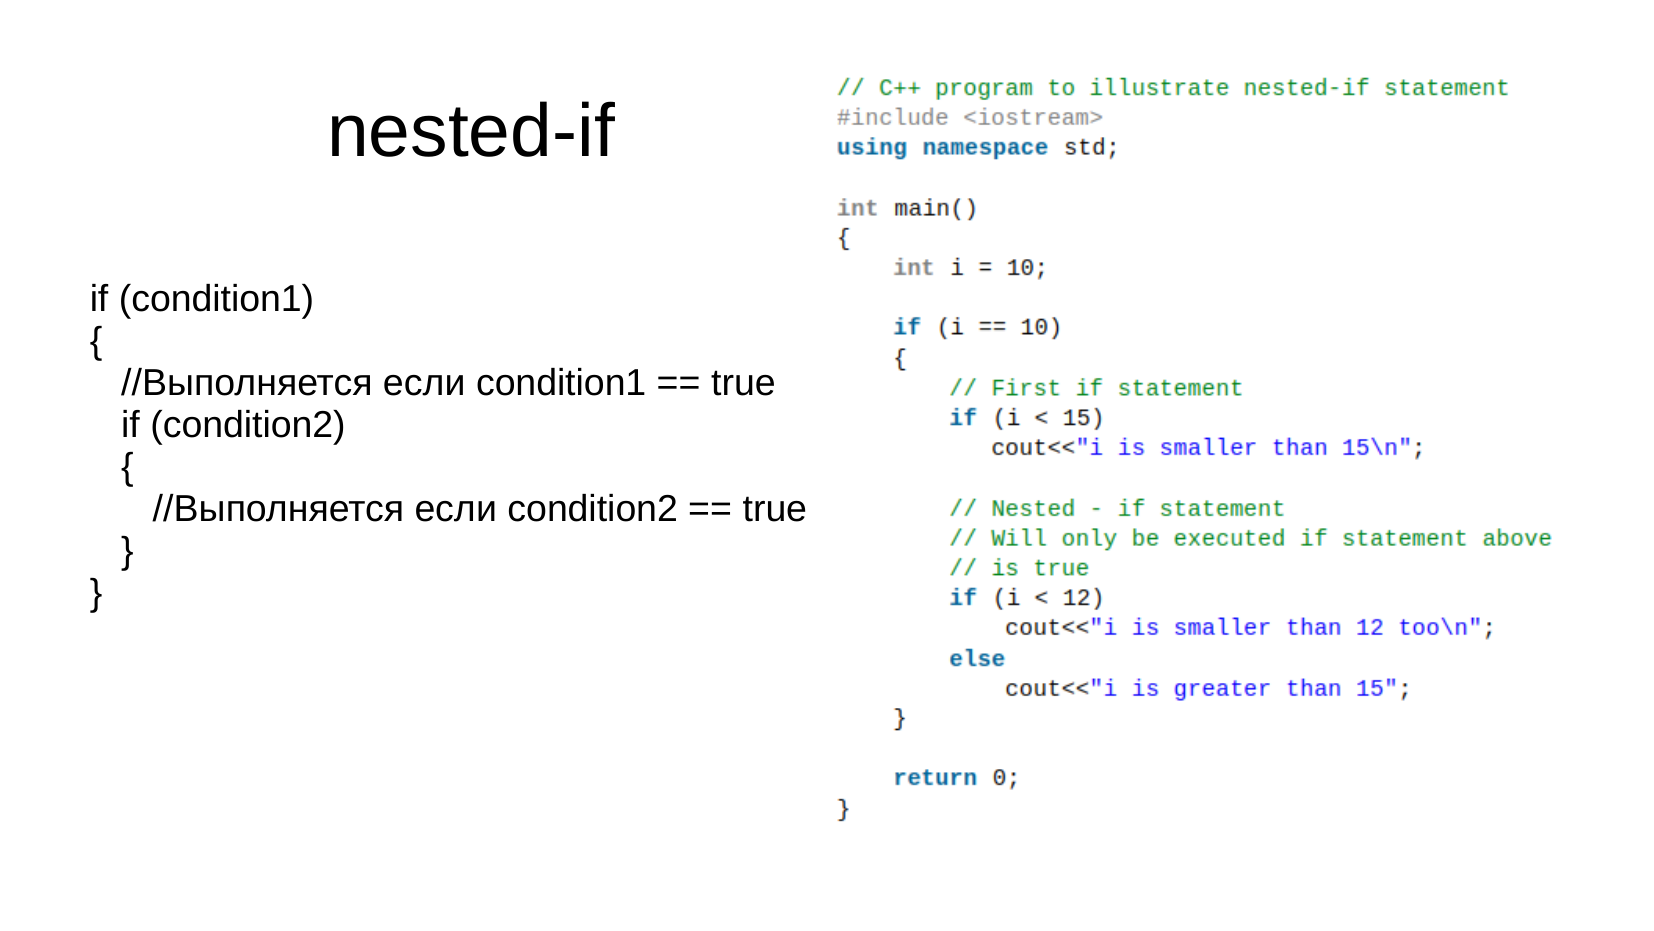

nested-if
if (condition1)
{
 //Выполняется если condition1 == true
 if (condition2)
 {
 //Выполняется если condition2 == true
 }
}